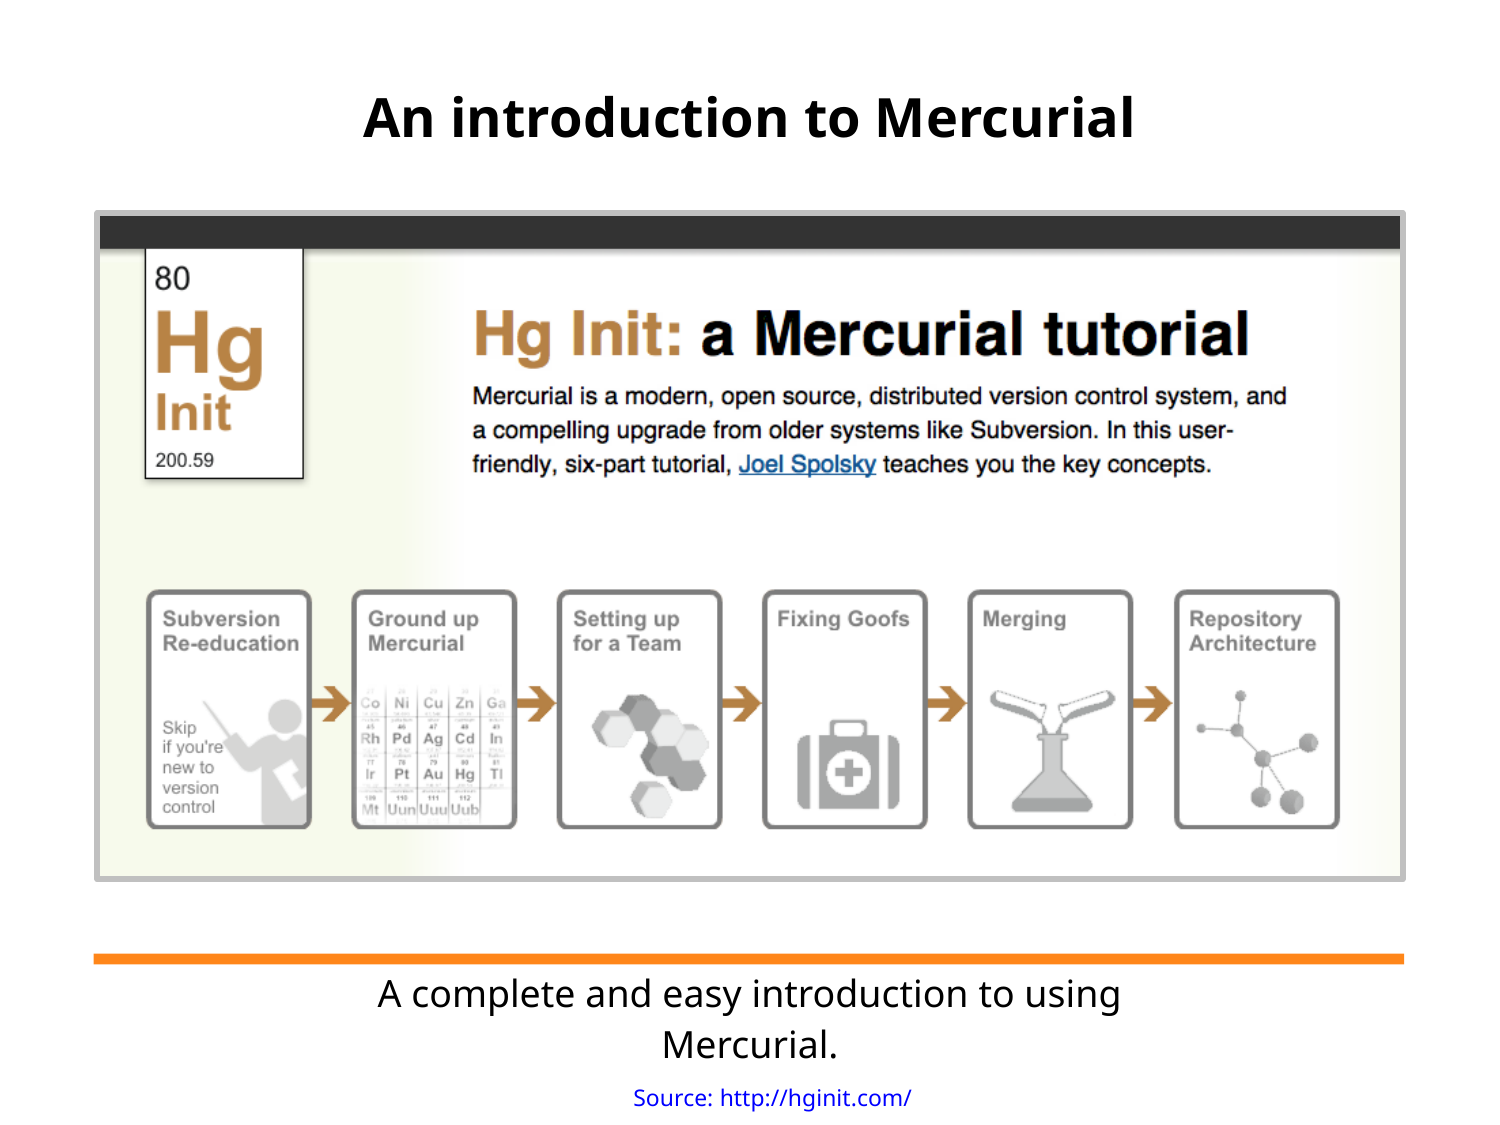

# An introduction to Mercurial
A complete and easy introduction to using Mercurial.
Source: http://hginit.com/